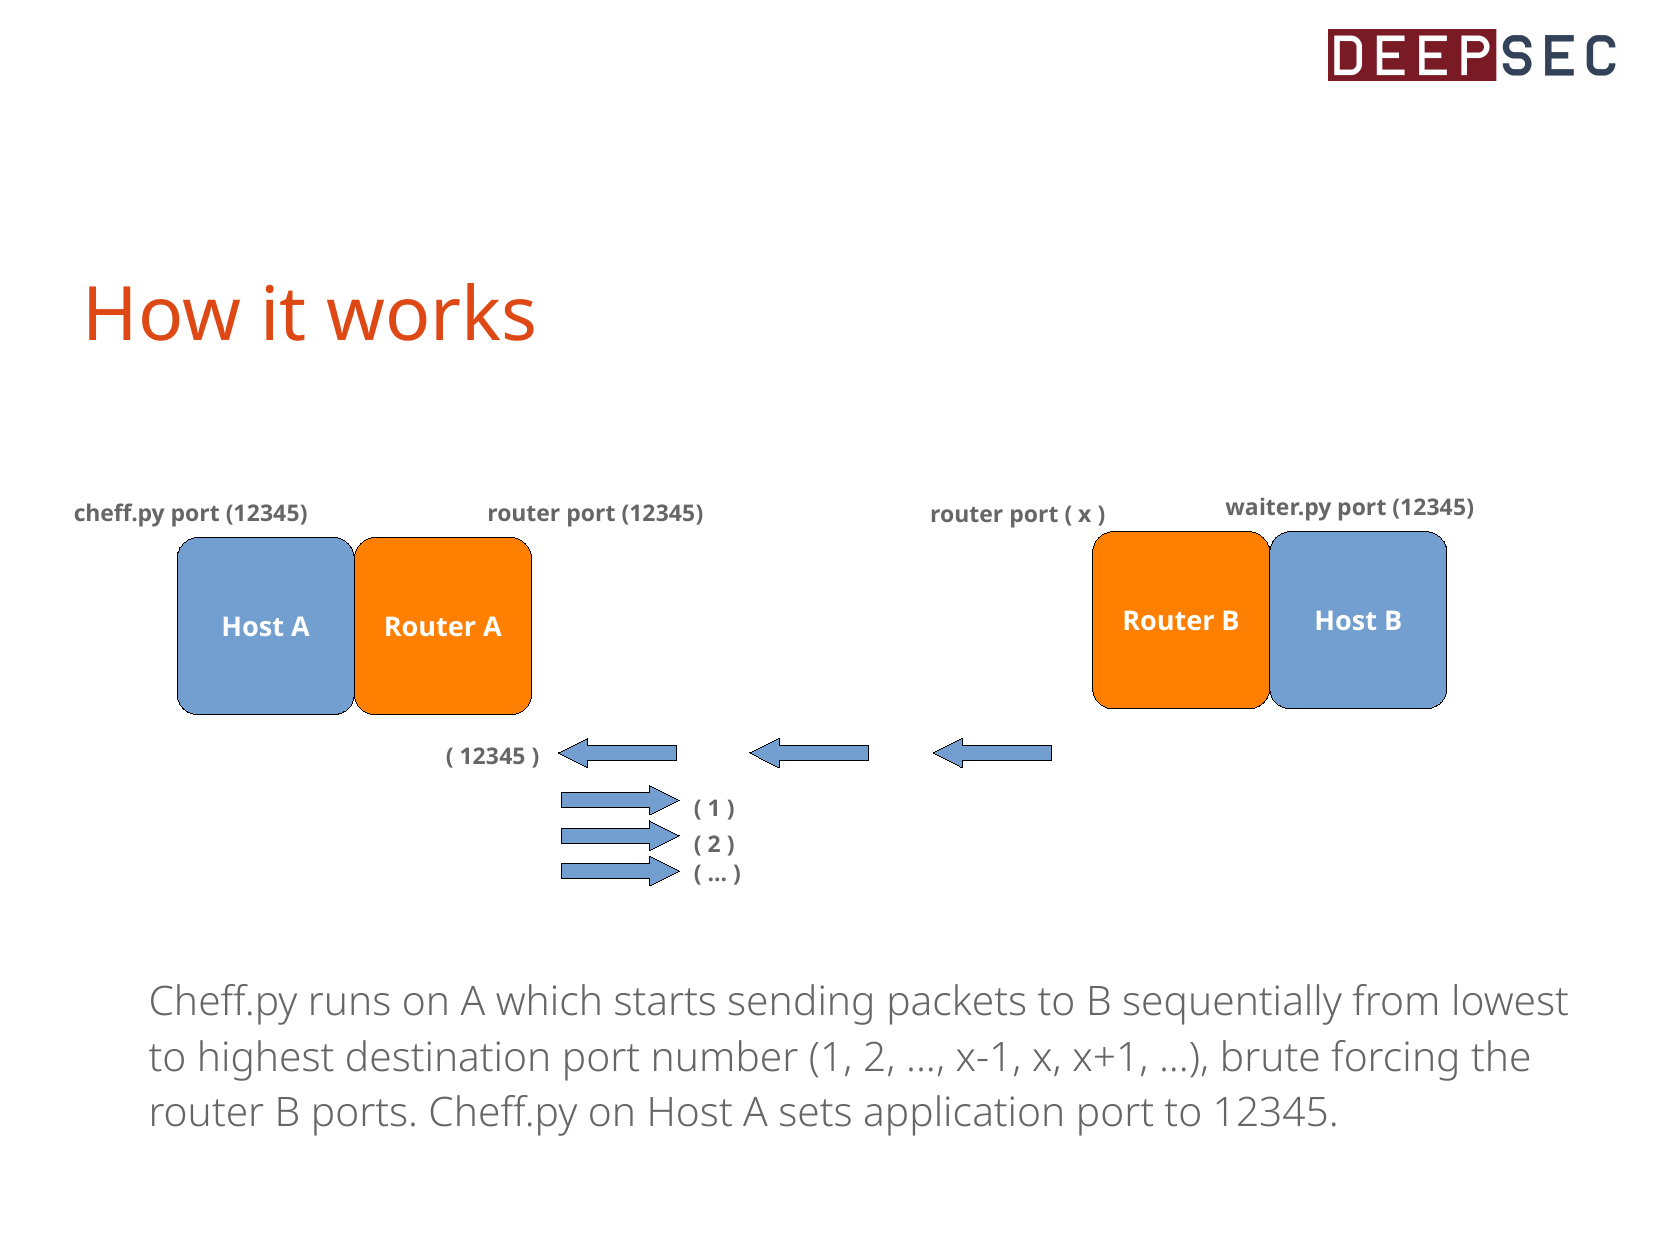

# How it works
Cheff.py runs on A which starts sending packets to B sequentially from lowest to highest destination port number (1, 2, ..., x-1, x, x+1, ...), brute forcing the router B ports. Cheff.py on Host A sets application port to 12345.
waiter.py port (12345)
cheff.py port (12345)
router port (12345)
router port ( x )
Router B
Host B
Host A
Router A
( 12345 )
( 1 )
( 2 )
( ... )